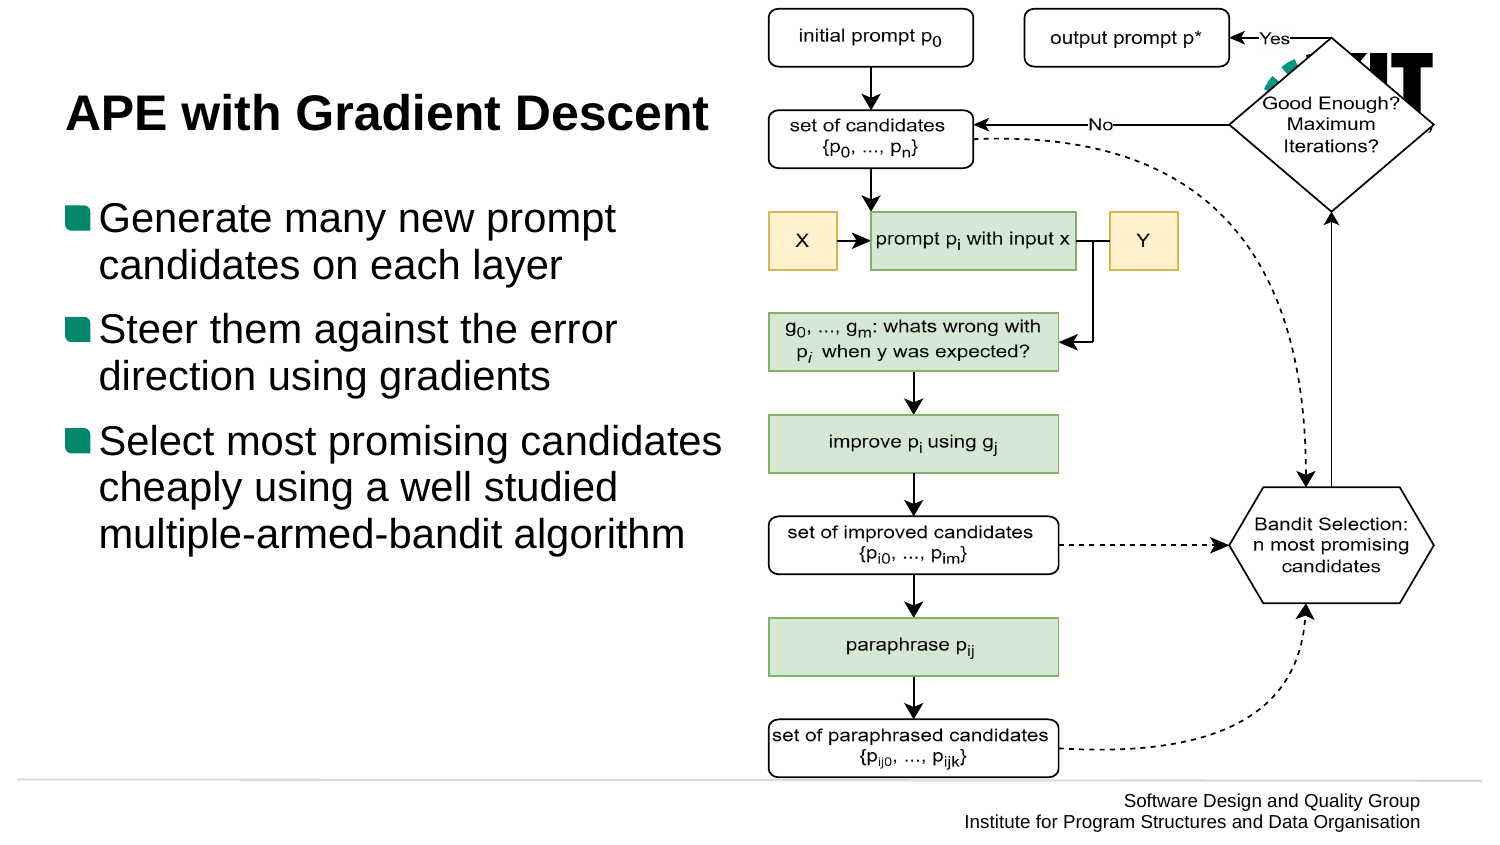

# APE with Gradient Descent
Generate many new prompt candidates on each layer
Steer them against the error direction using gradients
Select most promising candidates cheaply using a well studied multiple-armed-bandit algorithm